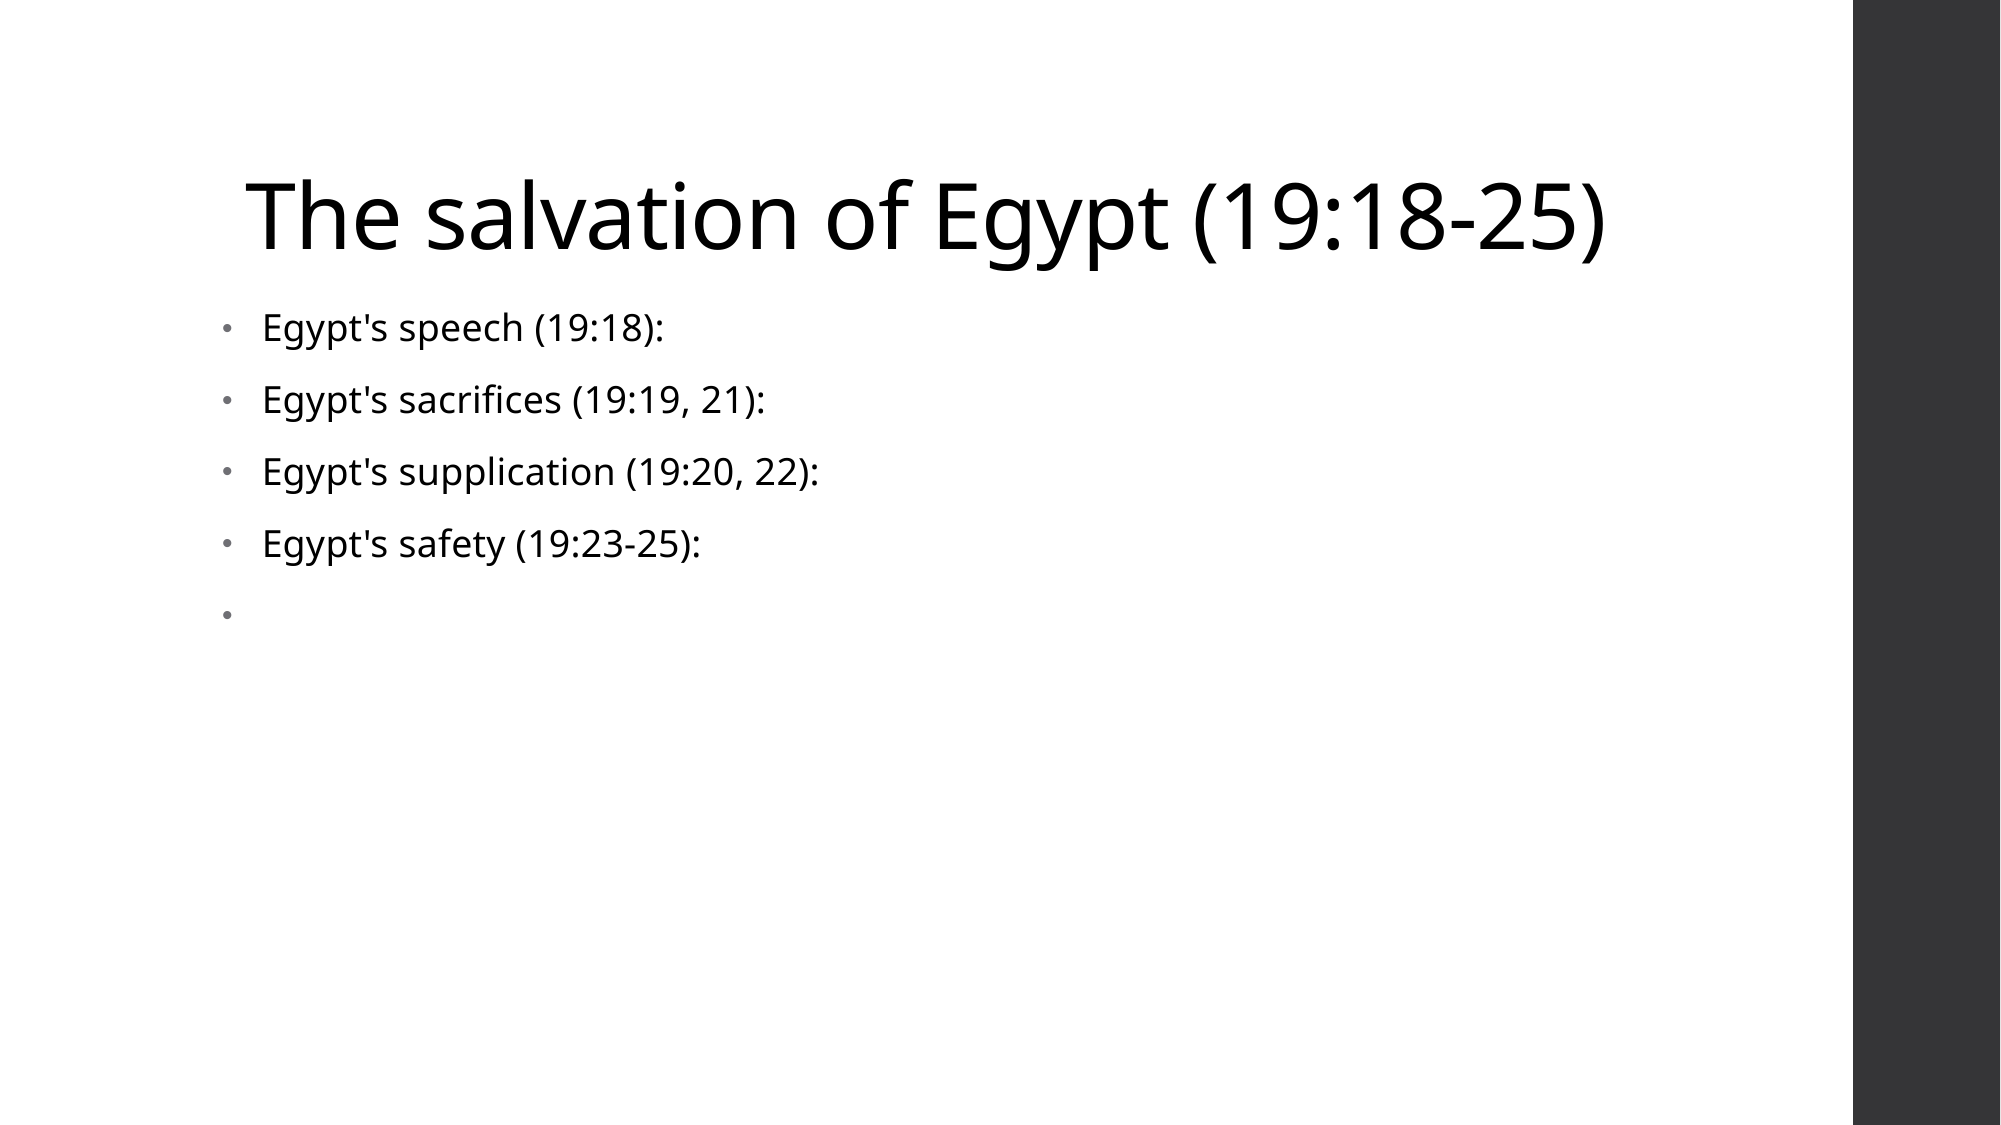

# The salvation of Egypt (19:18-25)
 Egypt's speech (19:18):
 Egypt's sacrifices (19:19, 21):
 Egypt's supplication (19:20, 22):
 Egypt's safety (19:23-25):